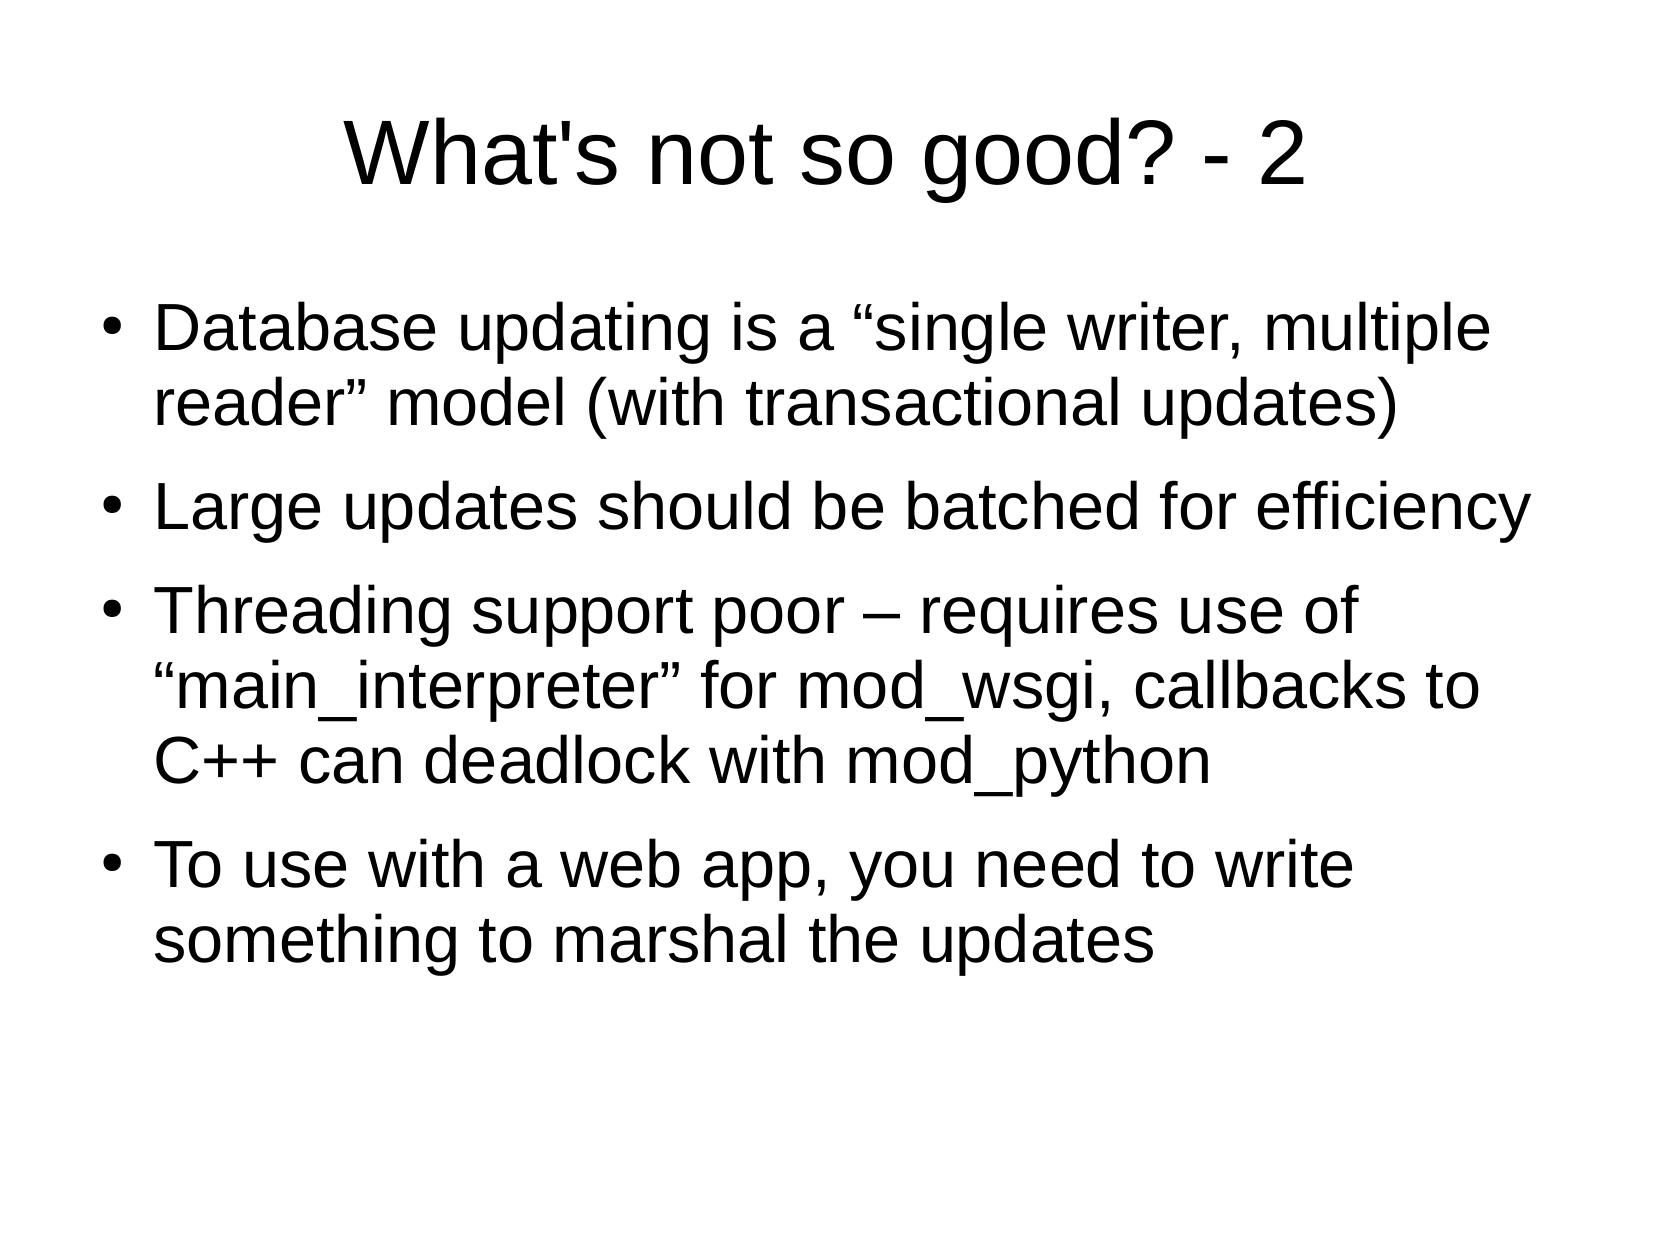

# What's not so good? - 2
Database updating is a “single writer, multiple reader” model (with transactional updates)
Large updates should be batched for efficiency
Threading support poor – requires use of “main_interpreter” for mod_wsgi, callbacks to C++ can deadlock with mod_python
To use with a web app, you need to write something to marshal the updates